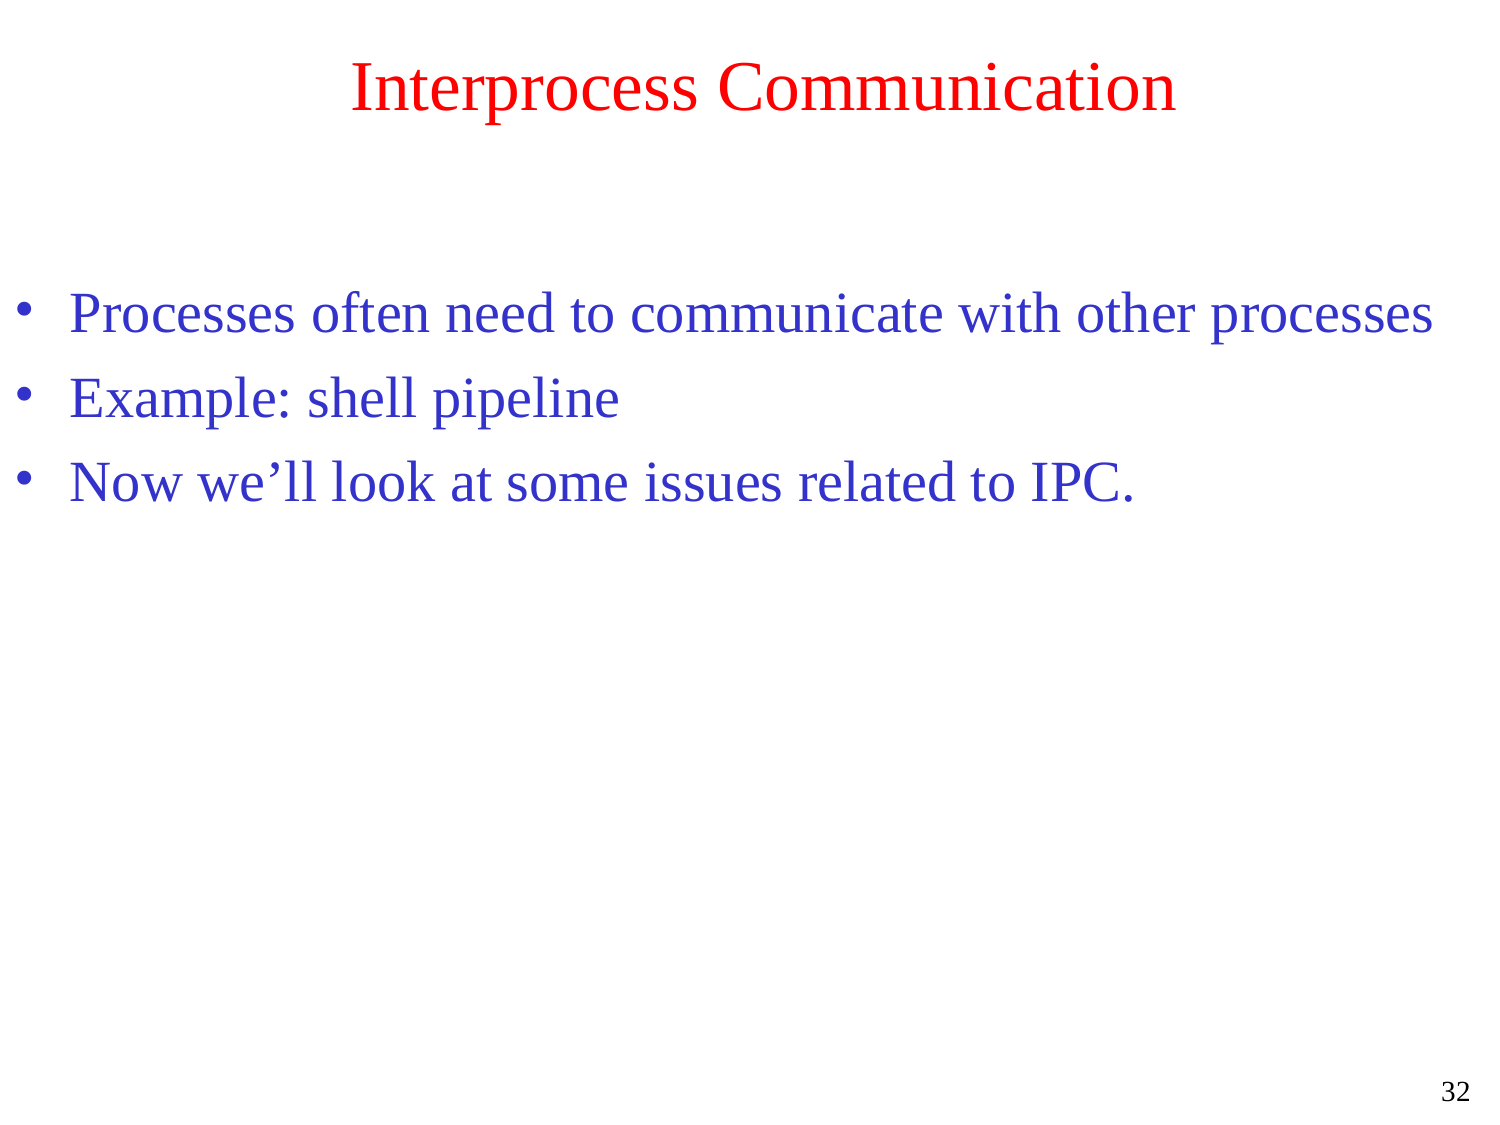

Interprocess Communication
Processes often need to communicate with other processes
Example: shell pipeline
Now we’ll look at some issues related to IPC.